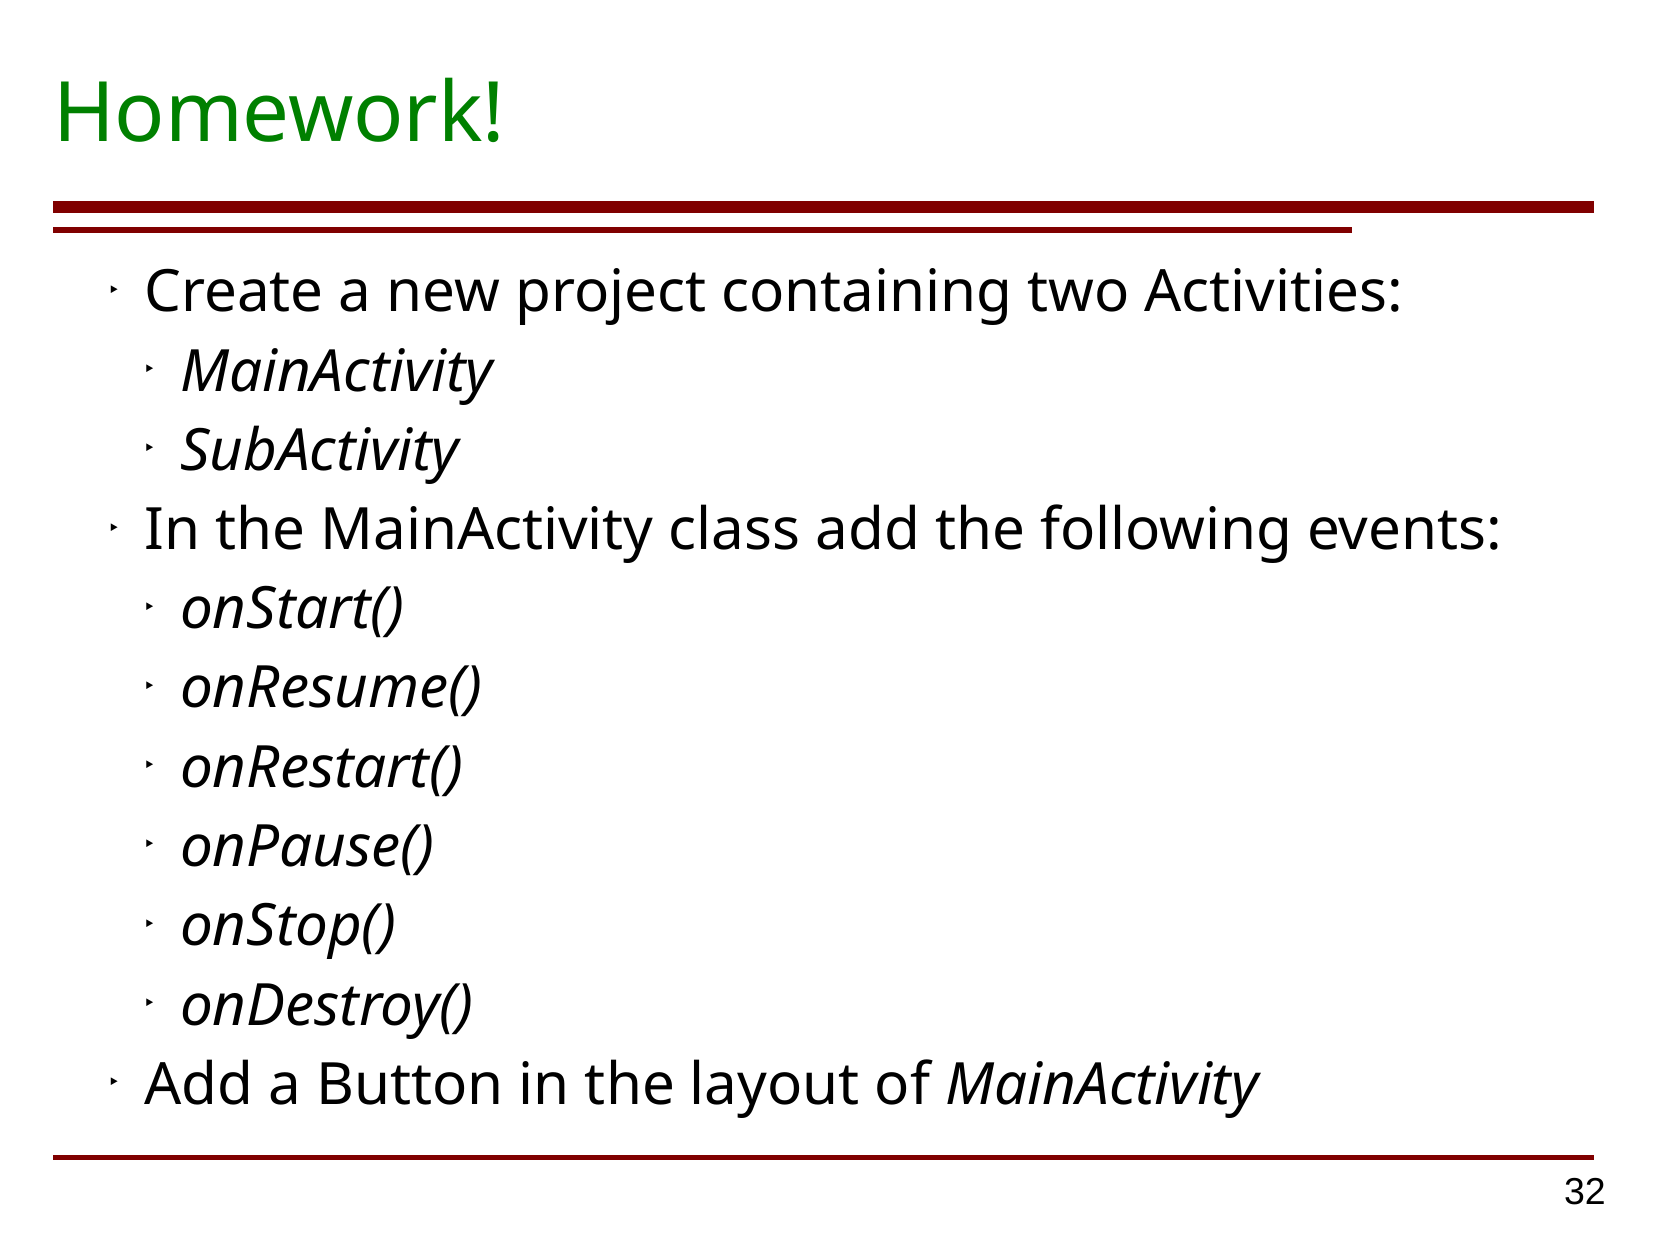

# Homework!
Create a new project containing two Activities:
MainActivity
SubActivity
In the MainActivity class add the following events:
onStart()
onResume()
onRestart()
onPause()
onStop()
onDestroy()
Add a Button in the layout of MainActivity